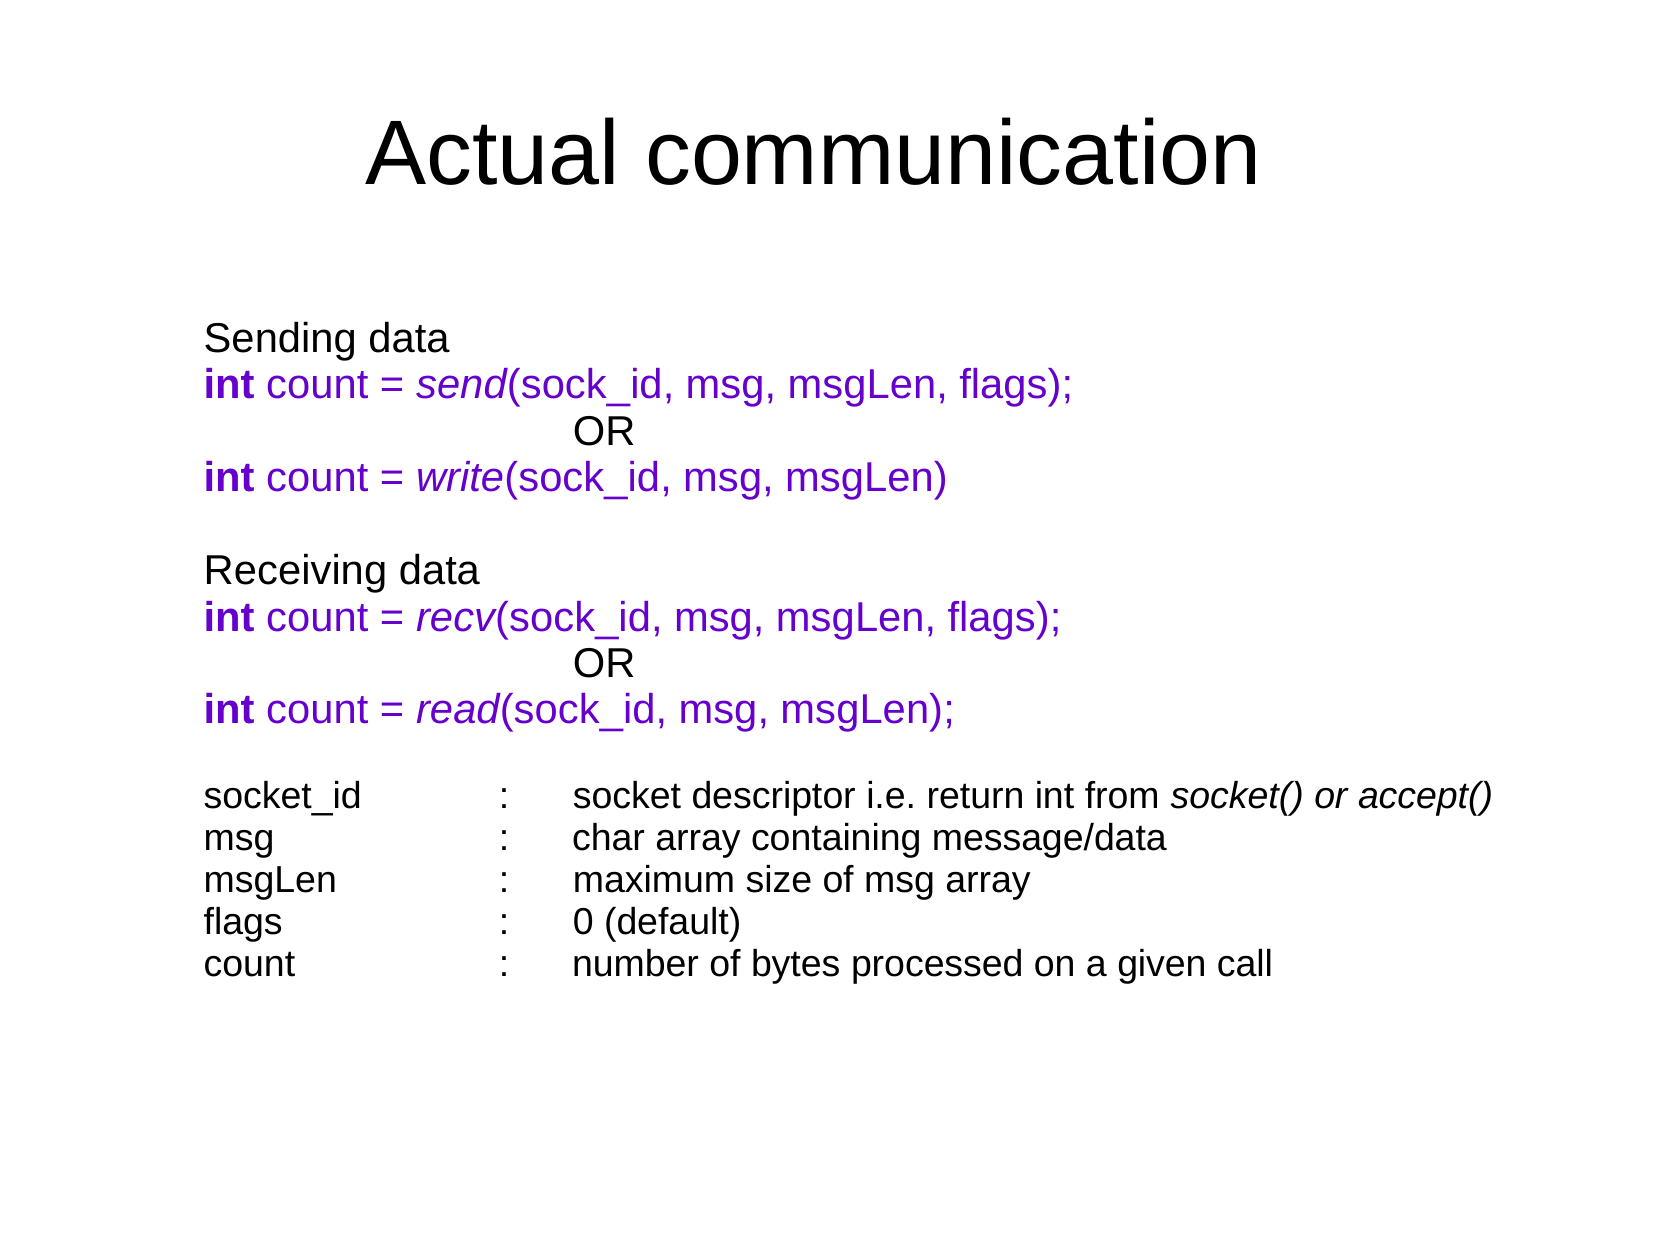

# Actual communication
Sending data
int count = send(sock_id, msg, msgLen, flags);
					OR
int count = write(sock_id, msg, msgLen)
Receiving data
int count = recv(sock_id, msg, msgLen, flags);
					OR
int count = read(sock_id, msg, msgLen);
socket_id		: 	socket descriptor i.e. return int from socket() or accept()
msg				: char array containing message/data
msgLen			: 	maximum size of msg array
flags			: 	0 (default)
count			: number of bytes processed on a given call